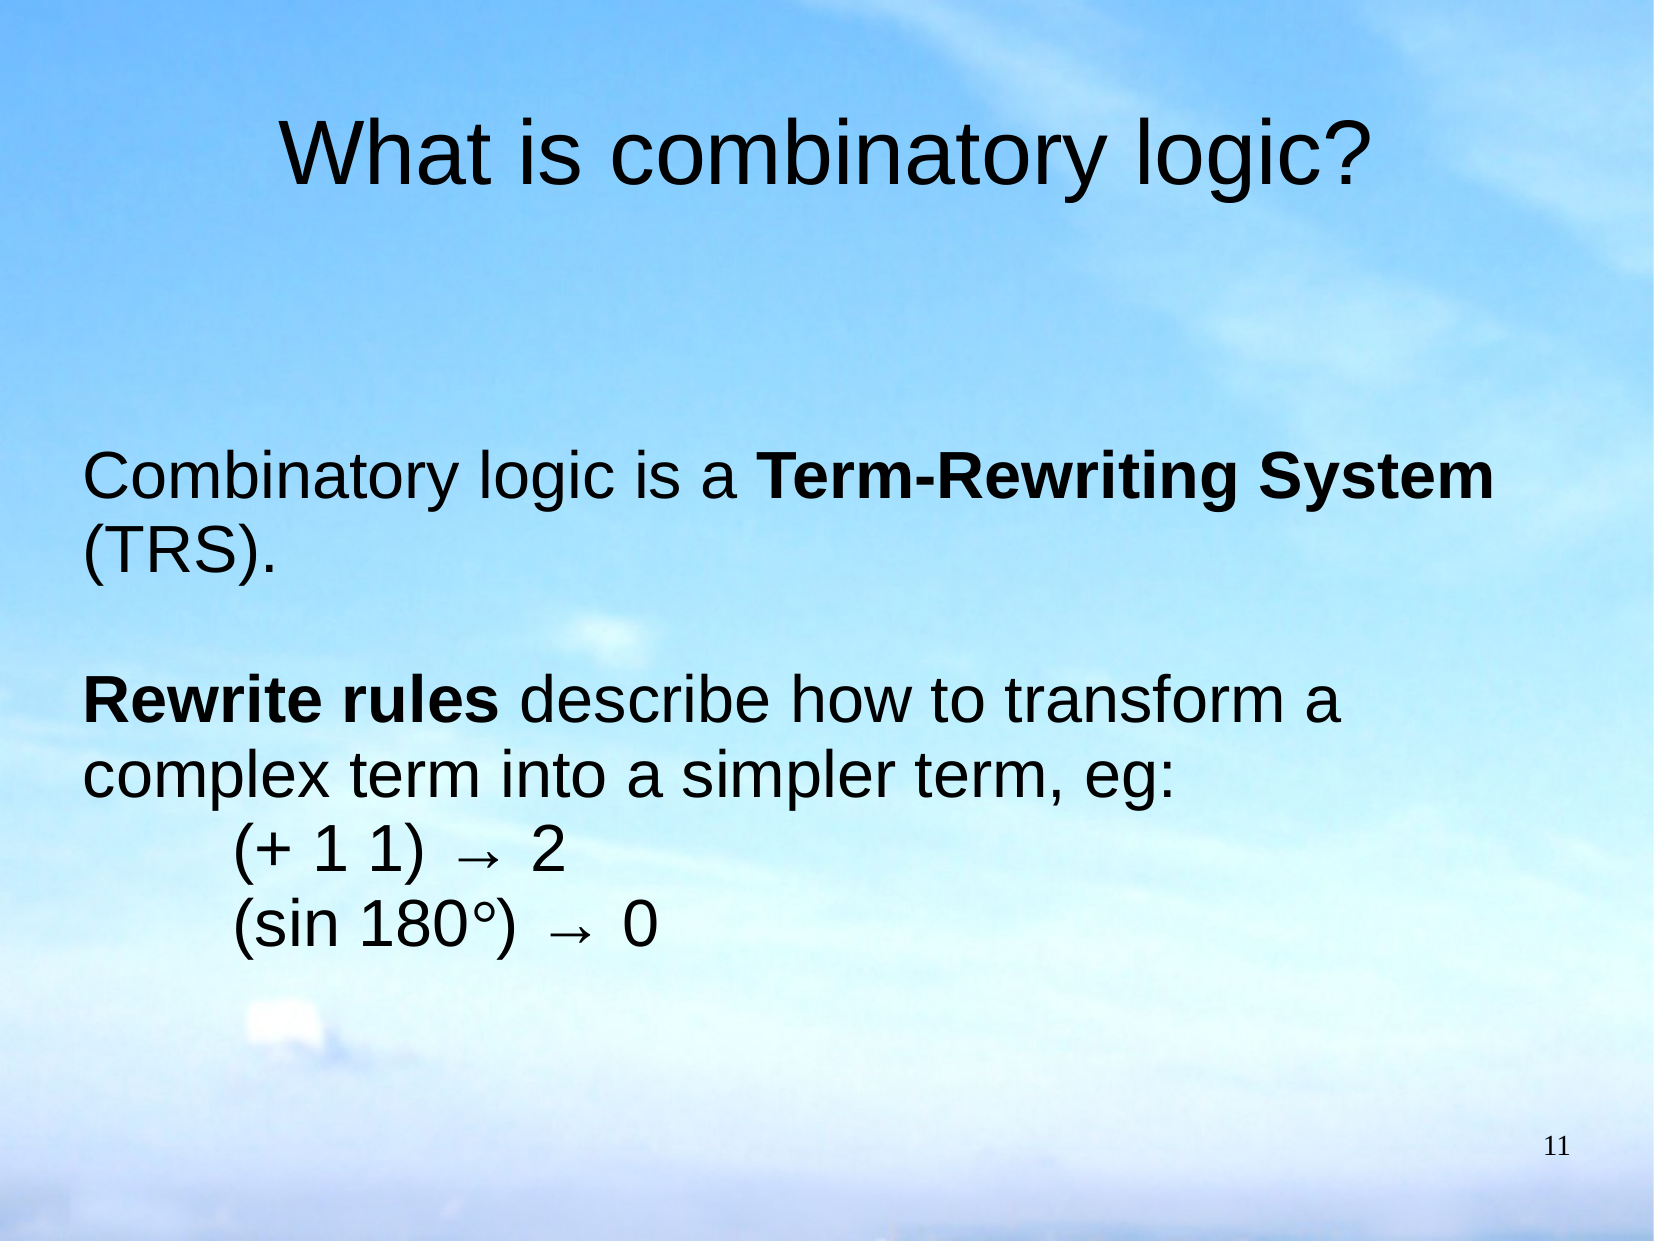

# What is combinatory logic?
Combinatory logic is a Term-Rewriting System (TRS).
Rewrite rules describe how to transform a complex term into a simpler term, eg:
		(+ 1 1) → 2
		(sin 180°) → 0
11